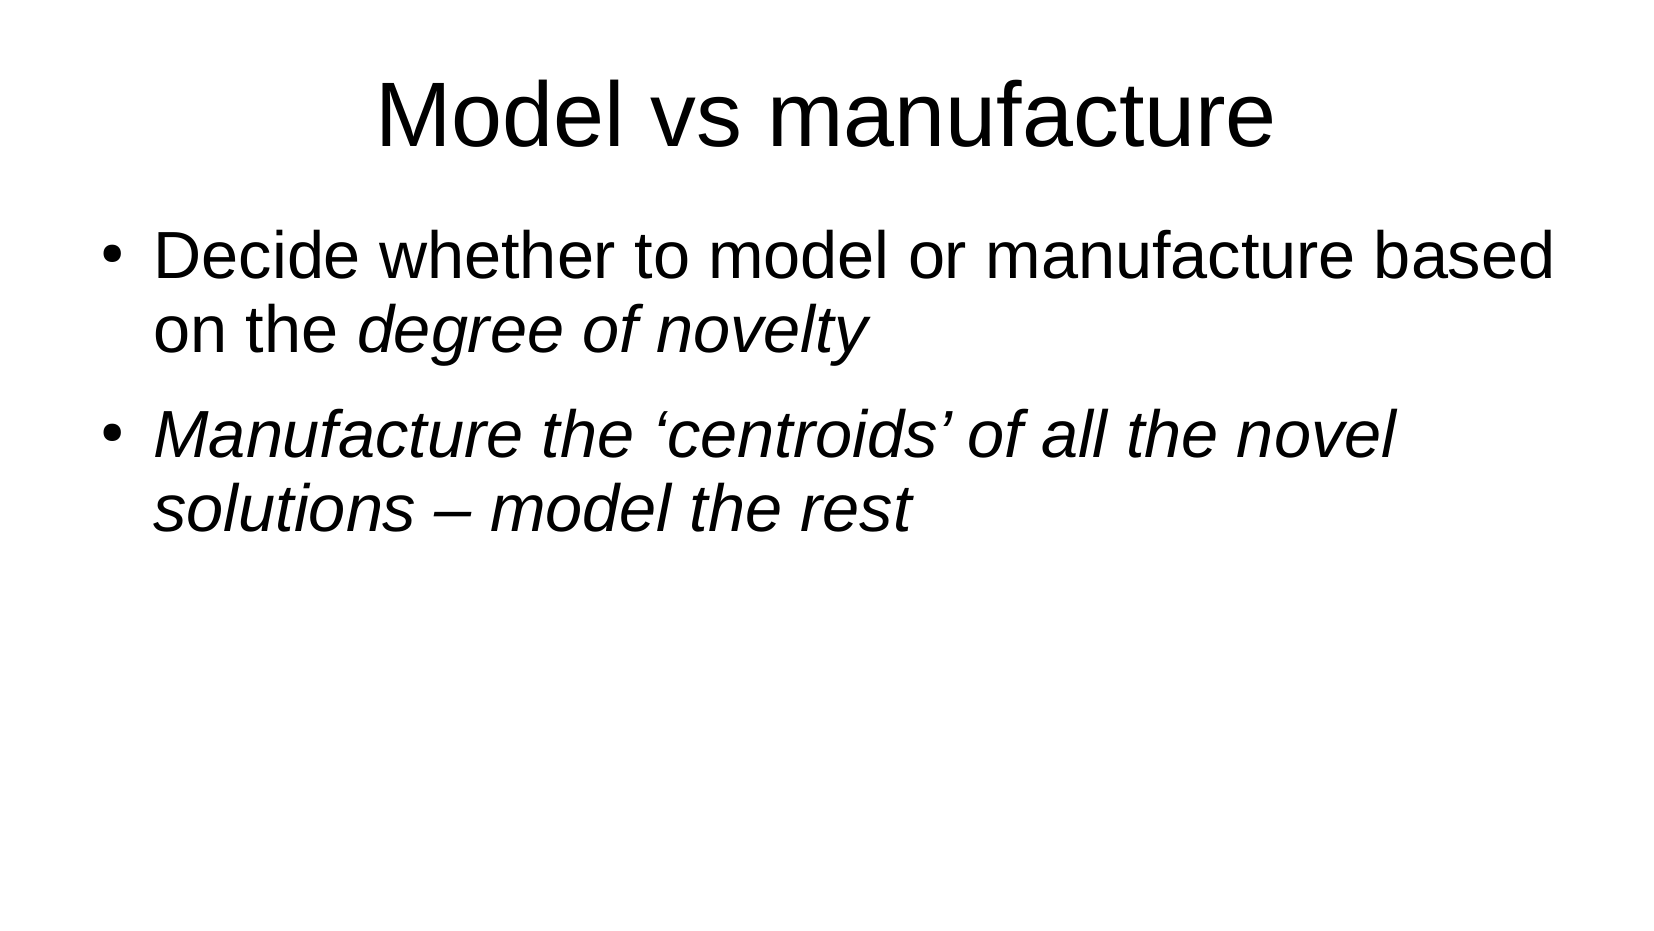

# Model vs manufacture
Decide whether to model or manufacture based on the degree of novelty
Manufacture the ‘centroids’ of all the novel solutions – model the rest